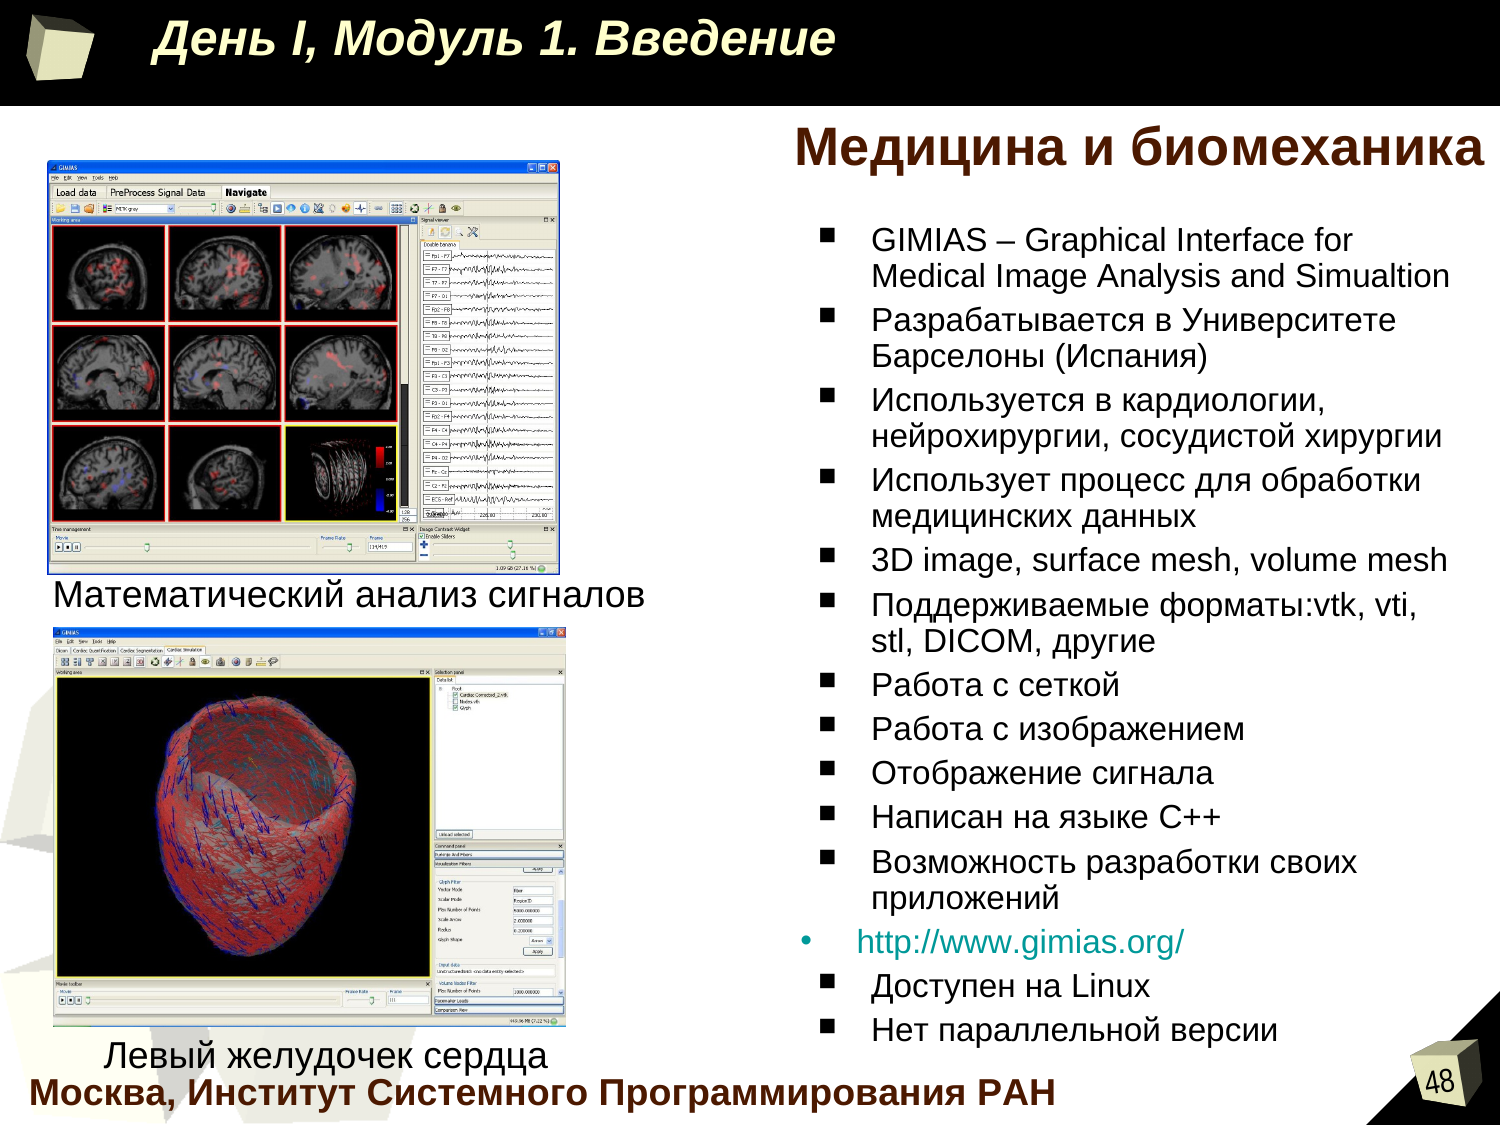

Медицина и биомеханика
# GIMIAS – Graphical Interface for Medical Image Analysis and Simualtion
Разрабатывается в Университете Барселоны (Испания)
Используется в кардиологии, нейрохирургии, сосудистой хирургии
Использует процесс для обработки медицинских данных
3D image, surface mesh, volume mesh
Поддерживаемые форматы:vtk, vti, stl, DICOM, другие
Работа с сеткой
Работа с изображением
Отображение сигнала
Написан на языке C++
Возможность разработки своих приложений
http://www.gimias.org/
Доступен на Linux
Нет параллельной версии
Математический анализ сигналов
Левый желудочек сердца